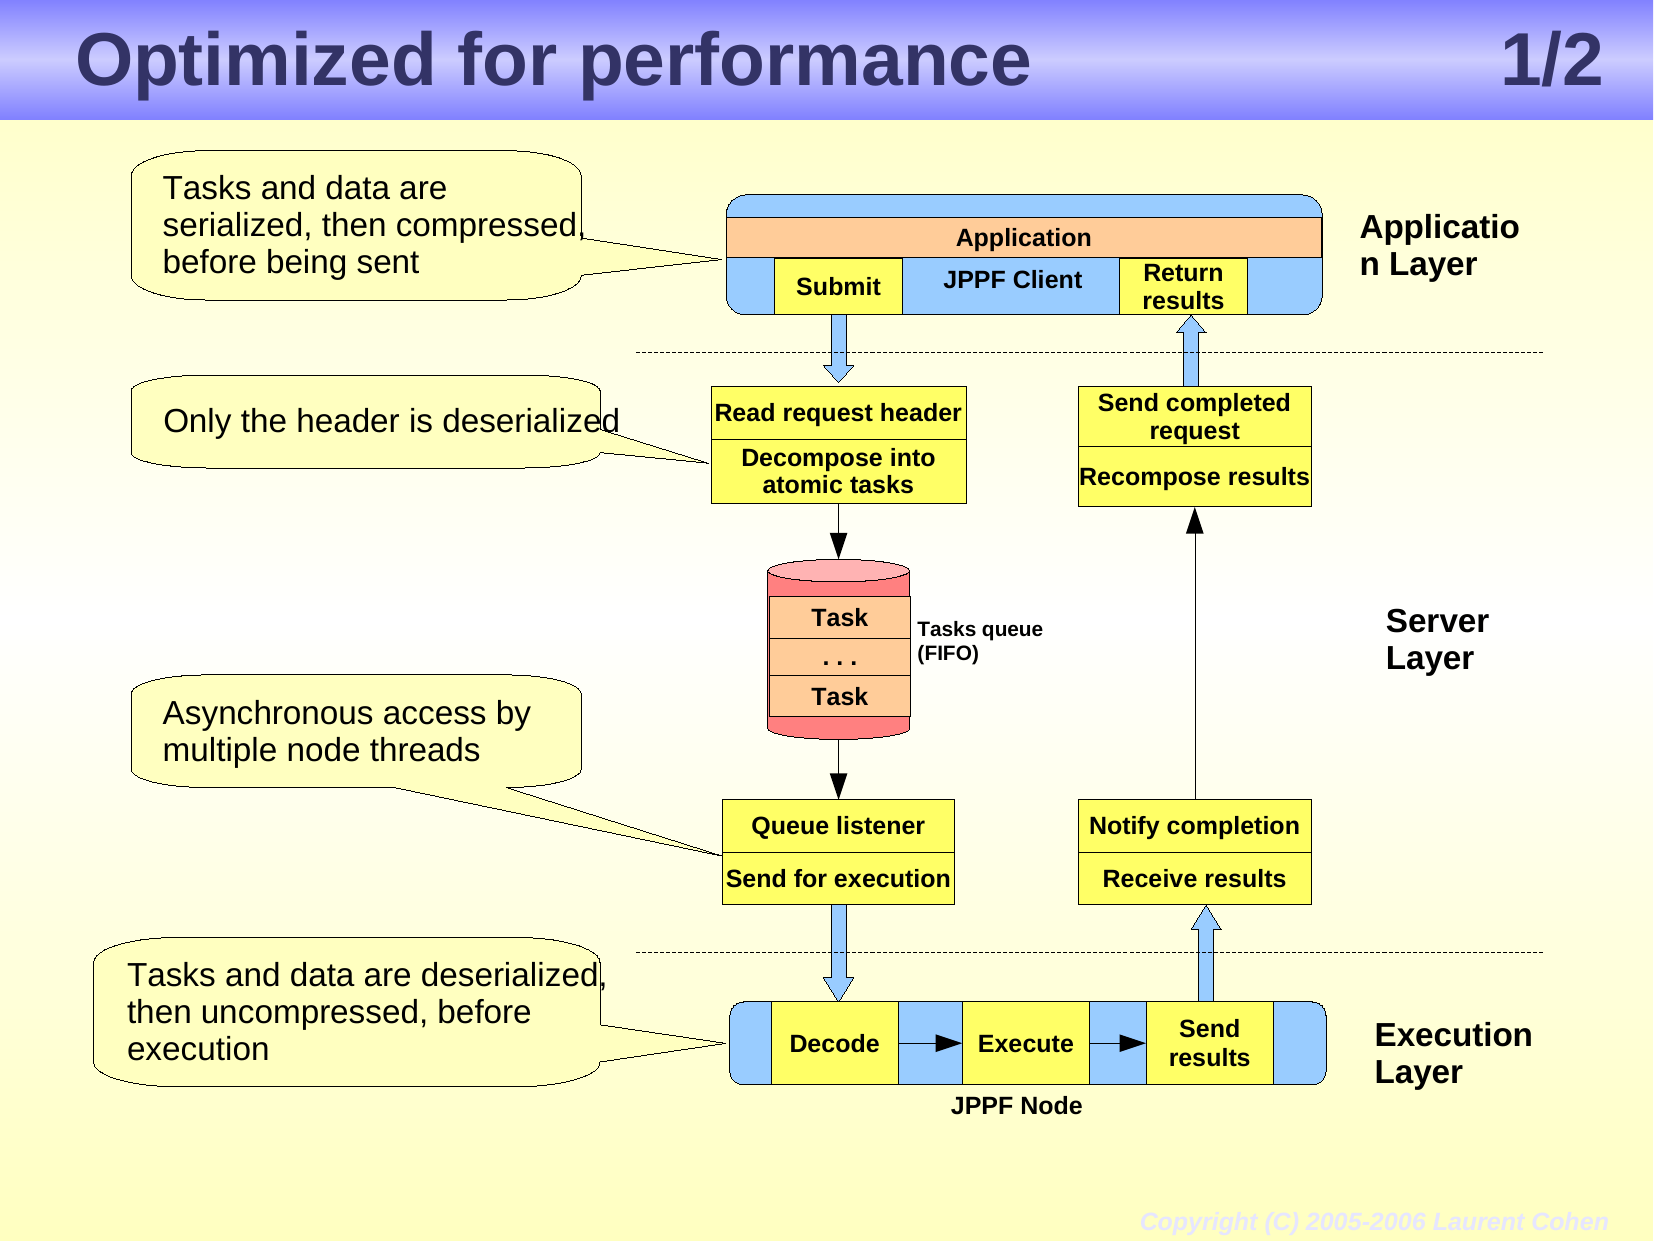

# Optimized for performance							1/2
Tasks and data are
serialized, then compressed,
before being sent
Application Layer
Application
Submit
JPPF Client
Return
results
Only the header is deserialized
Read request header
Send completed
request
Decompose into
atomic tasks
Recompose results
Server Layer
Task
Tasks queue (FIFO)
. . .
Asynchronous access by
multiple node threads
Task
Queue listener
Notify completion
Send for execution
Receive results
Tasks and data are deserialized,
then uncompressed, before
execution
Decode
Execute
Send
results
Execution Layer
JPPF Node